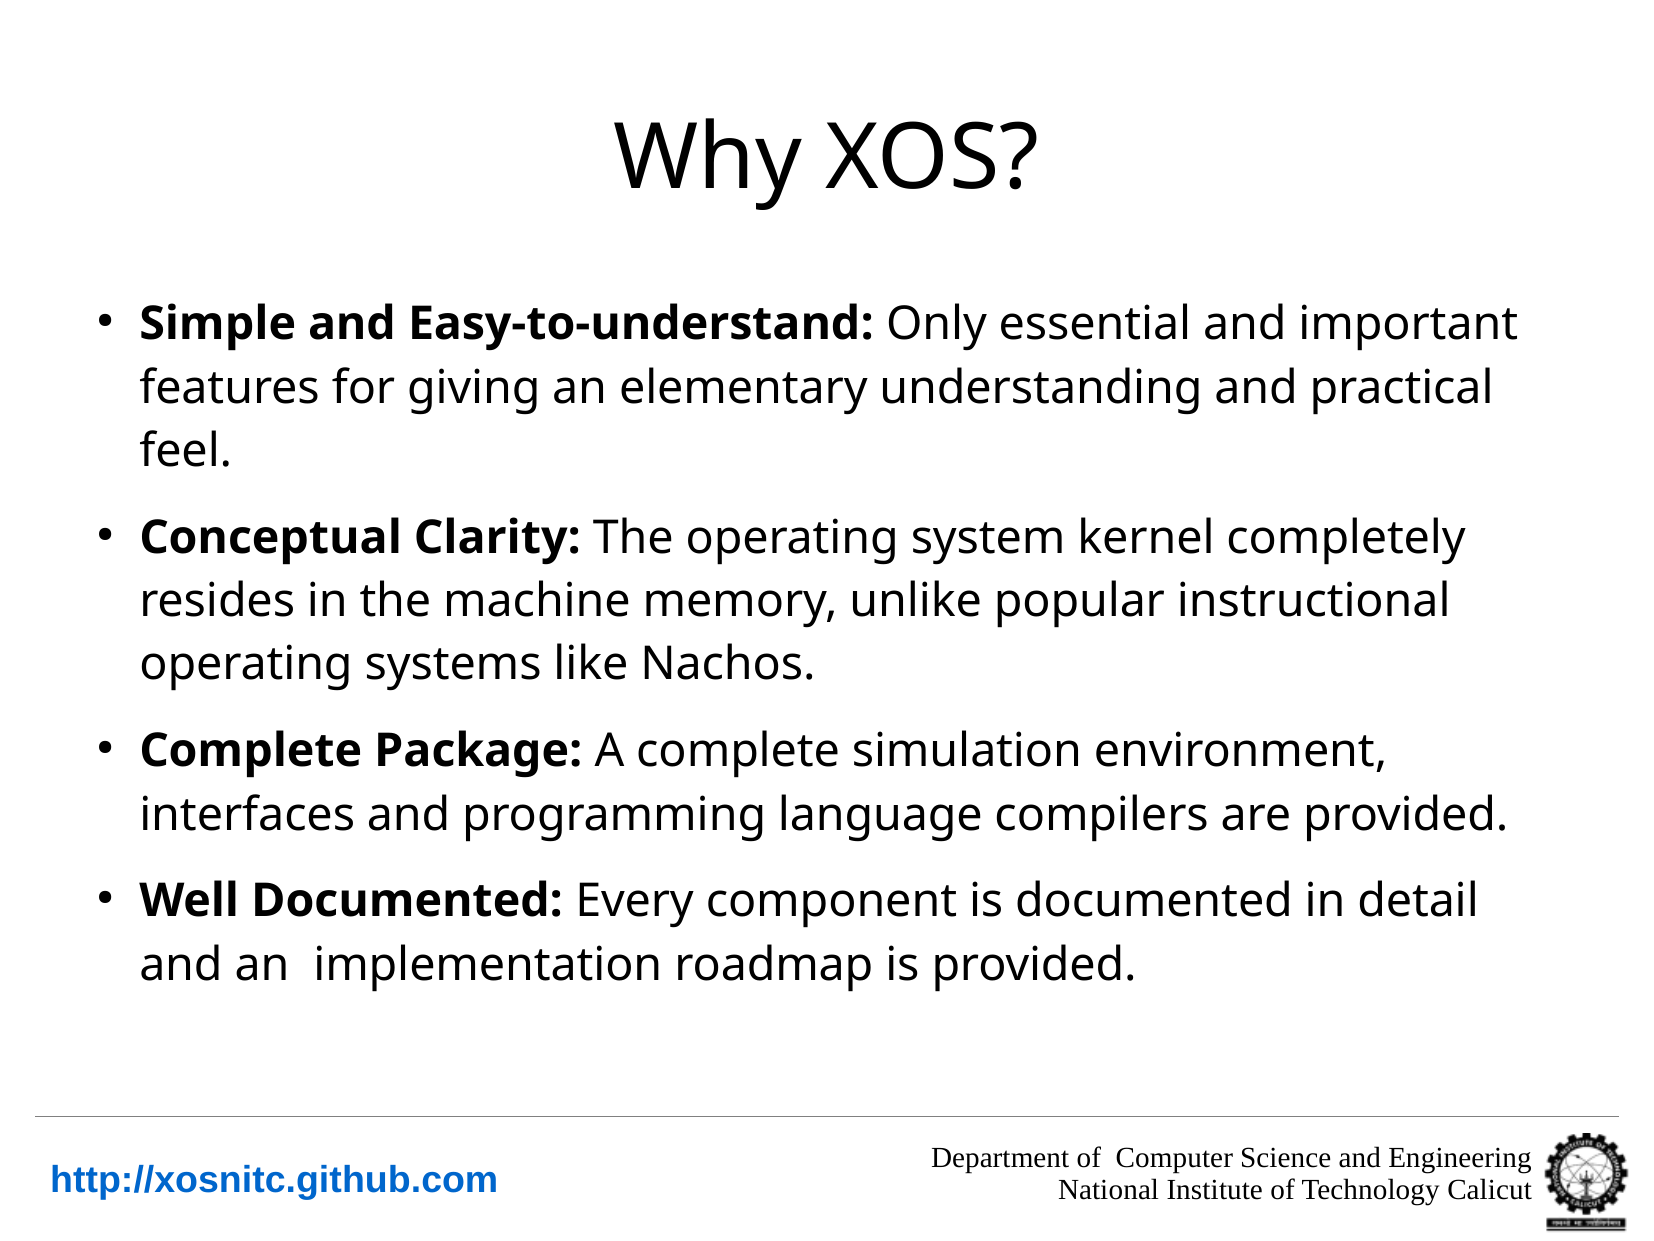

# Why XOS?
Simple and Easy-to-understand: Only essential and important features for giving an elementary understanding and practical feel.
Conceptual Clarity: The operating system kernel completely resides in the machine memory, unlike popular instructional operating systems like Nachos.
Complete Package: A complete simulation environment, interfaces and programming language compilers are provided.
Well Documented: Every component is documented in detail and an implementation roadmap is provided.